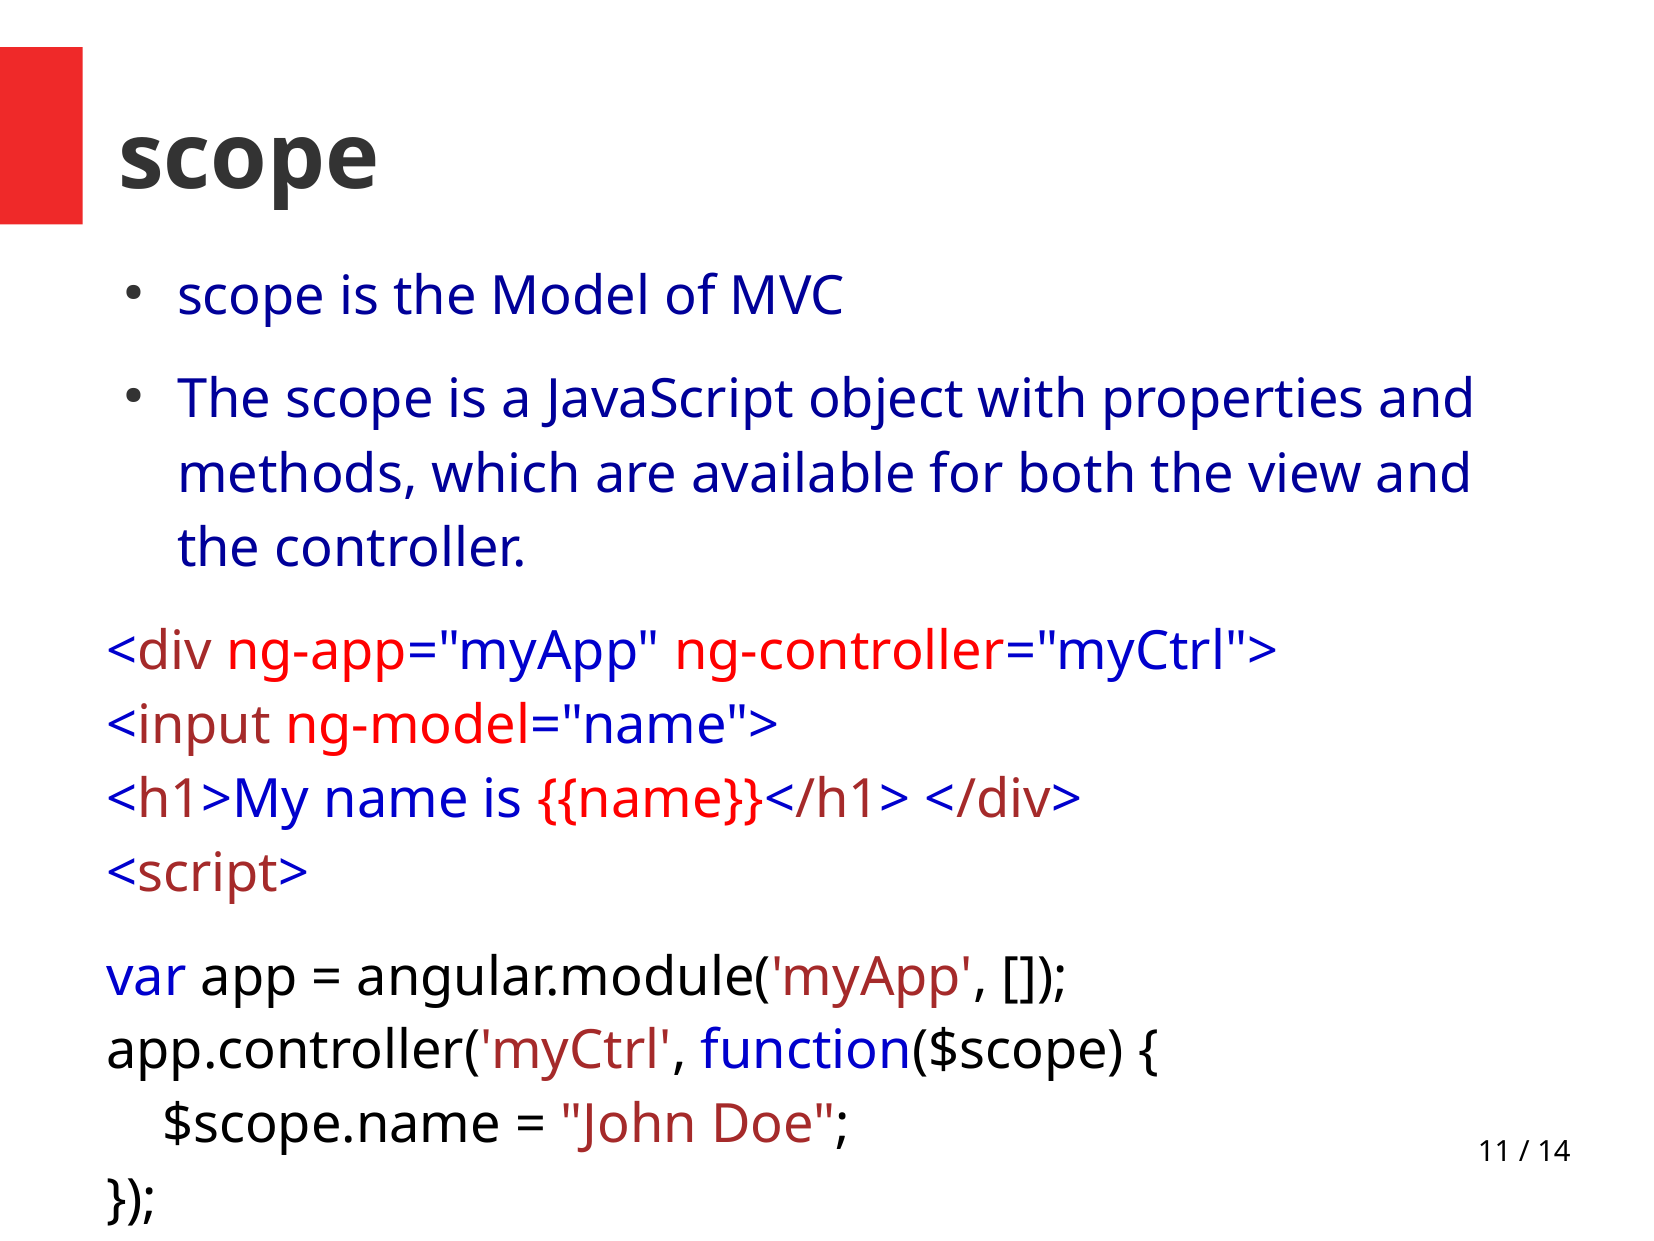

# scope
scope is the Model of MVC
The scope is a JavaScript object with properties and methods, which are available for both the view and the controller.
<div ng-app="myApp" ng-controller="myCtrl">
<input ng-model="name">
<h1>My name is {{name}}</h1> </div>
<script>
var app = angular.module('myApp', []);
app.controller('myCtrl', function($scope) {
    $scope.name = "John Doe";
});
</script>
11